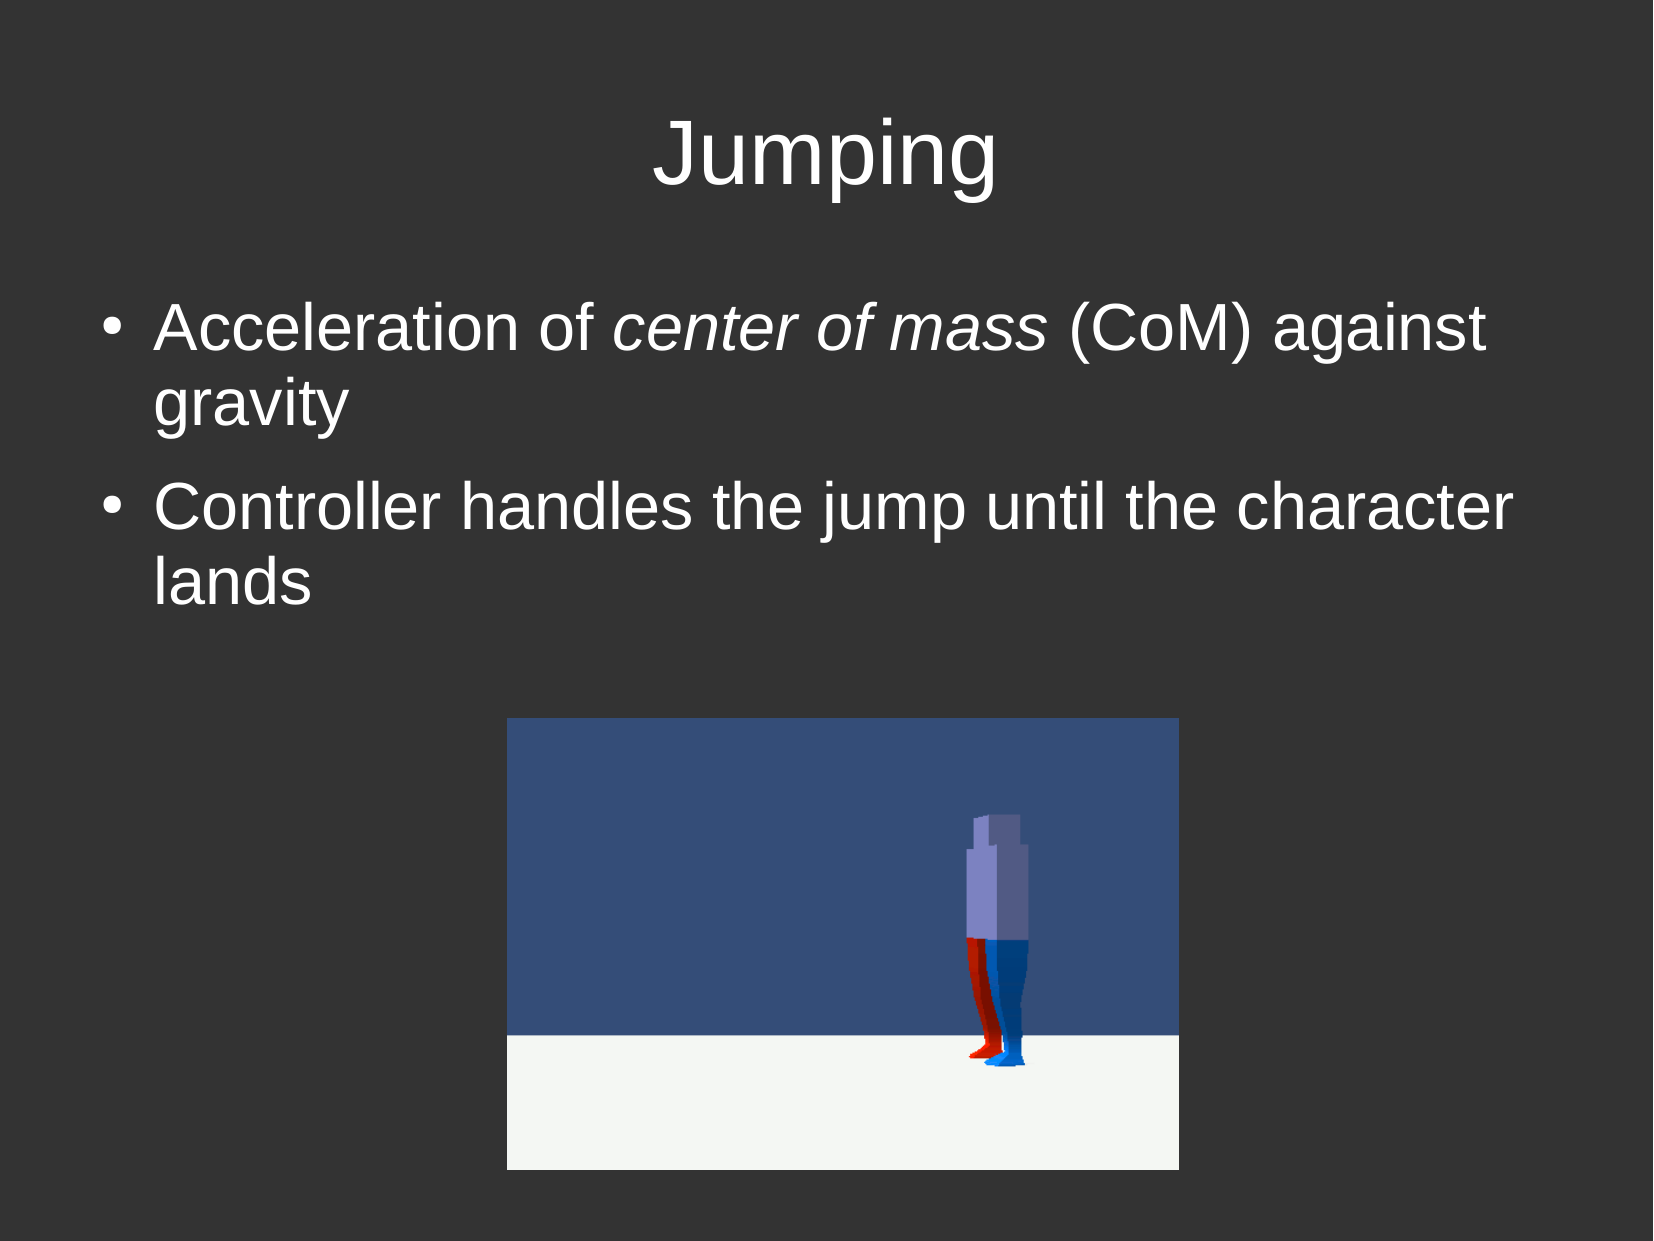

# Jumping
Acceleration of center of mass (CoM) against gravity
Controller handles the jump until the character lands